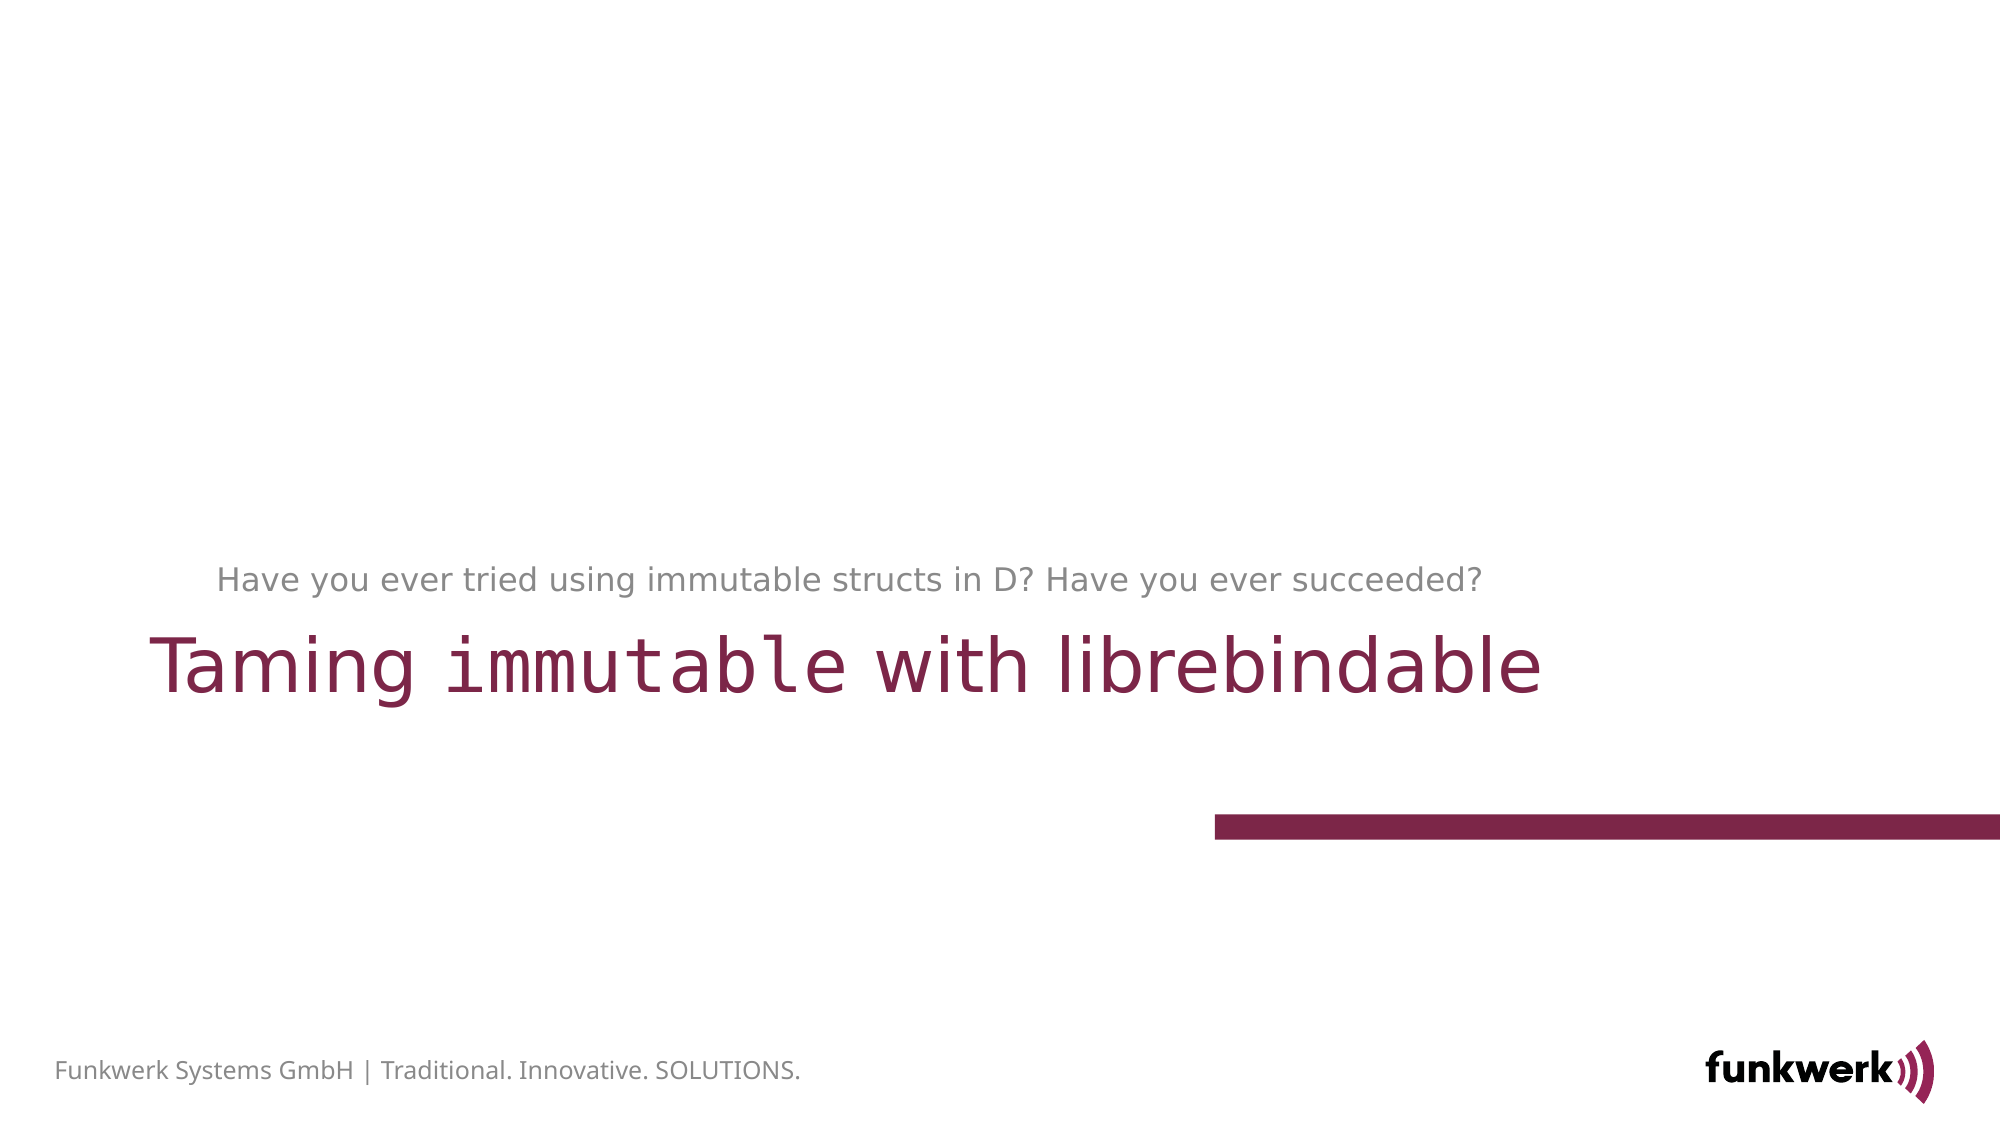

Have you ever tried using immutable structs in D? Have you ever succeeded?
# Taming immutable with librebindable